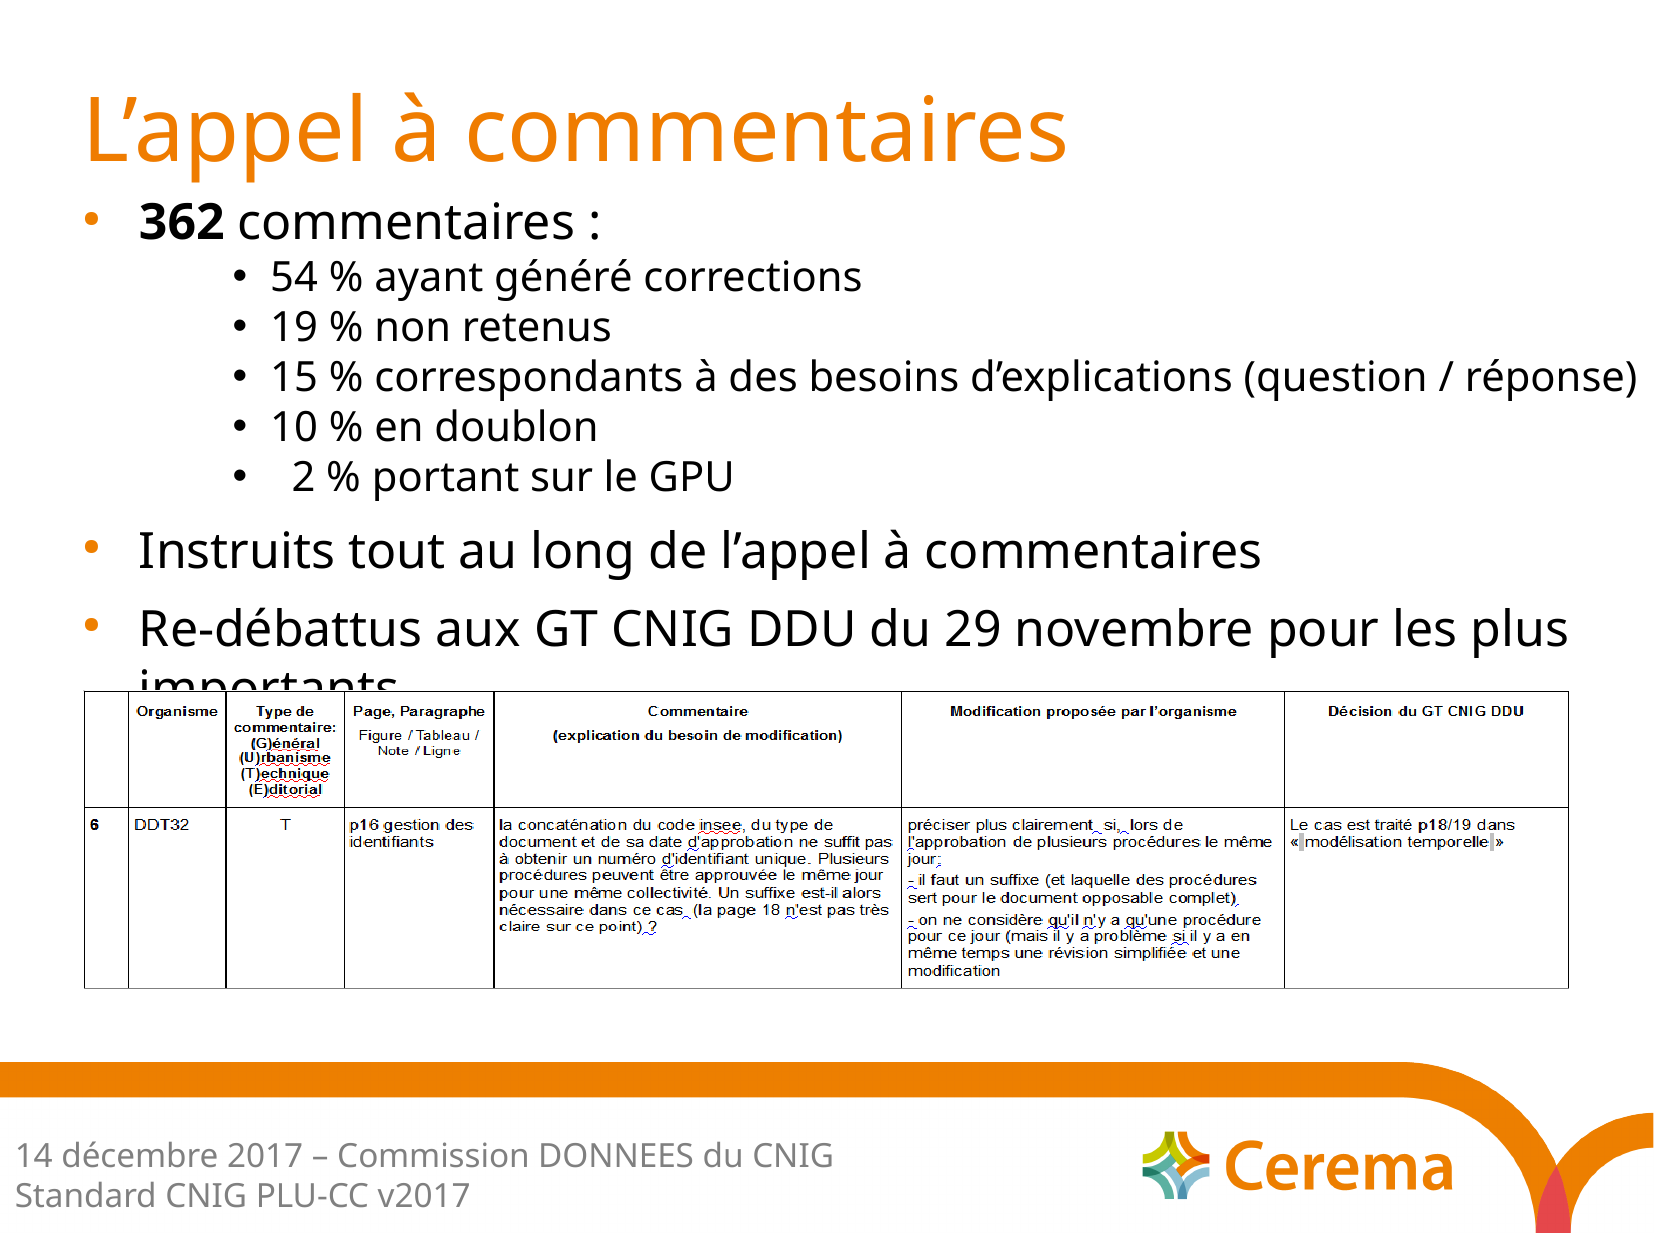

# L’appel à commentaires
362 commentaires :
54 % ayant généré corrections
19 % non retenus
15 % correspondants à des besoins d’explications (question / réponse)
10 % en doublon
 2 % portant sur le GPU
Instruits tout au long de l’appel à commentaires
Re-débattus aux GT CNIG DDU du 29 novembre pour les plus importants
14 décembre 2017 – Commission DONNEES du CNIG
Standard CNIG PLU-CC v2017